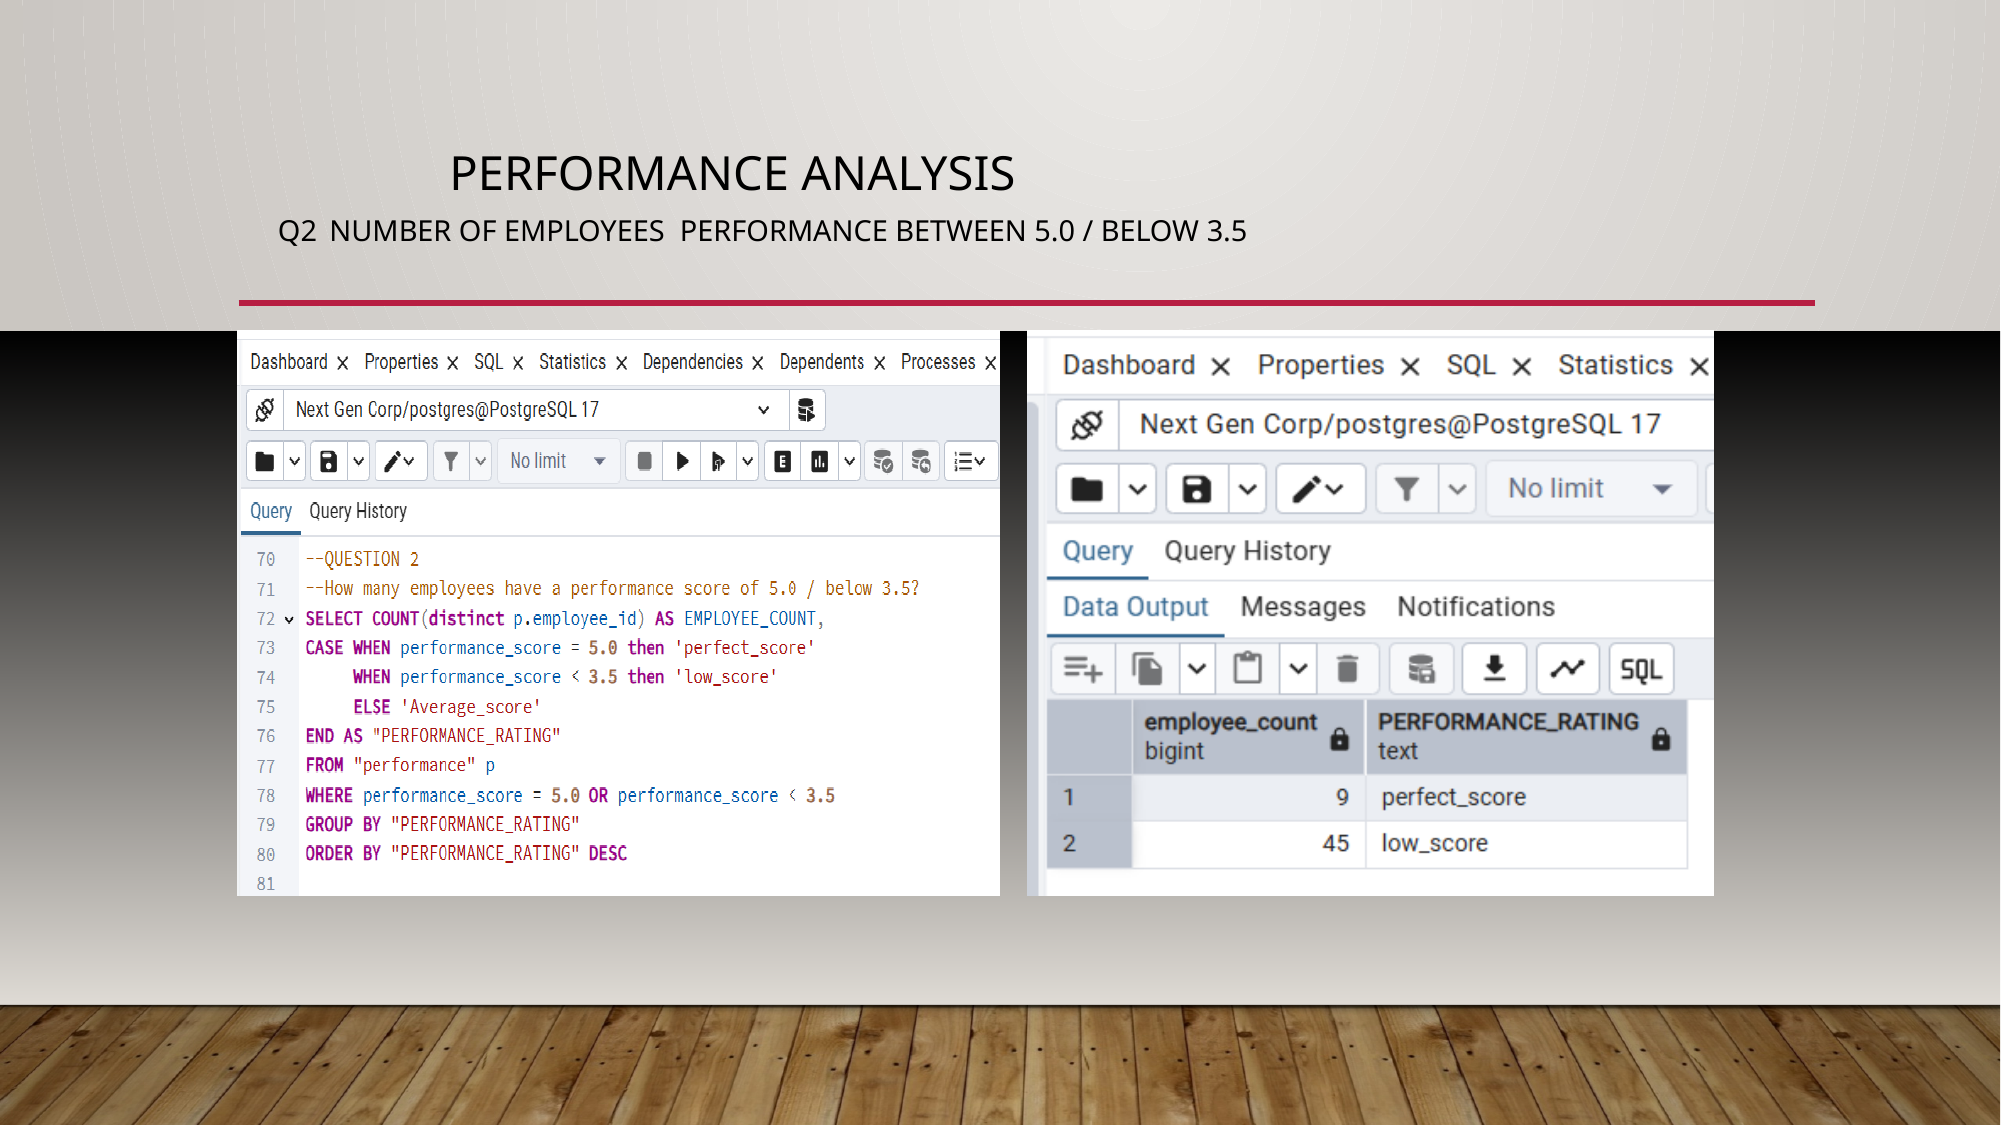

# Performance Analysis q2 Number of employees performance between 5.0 / below 3.5